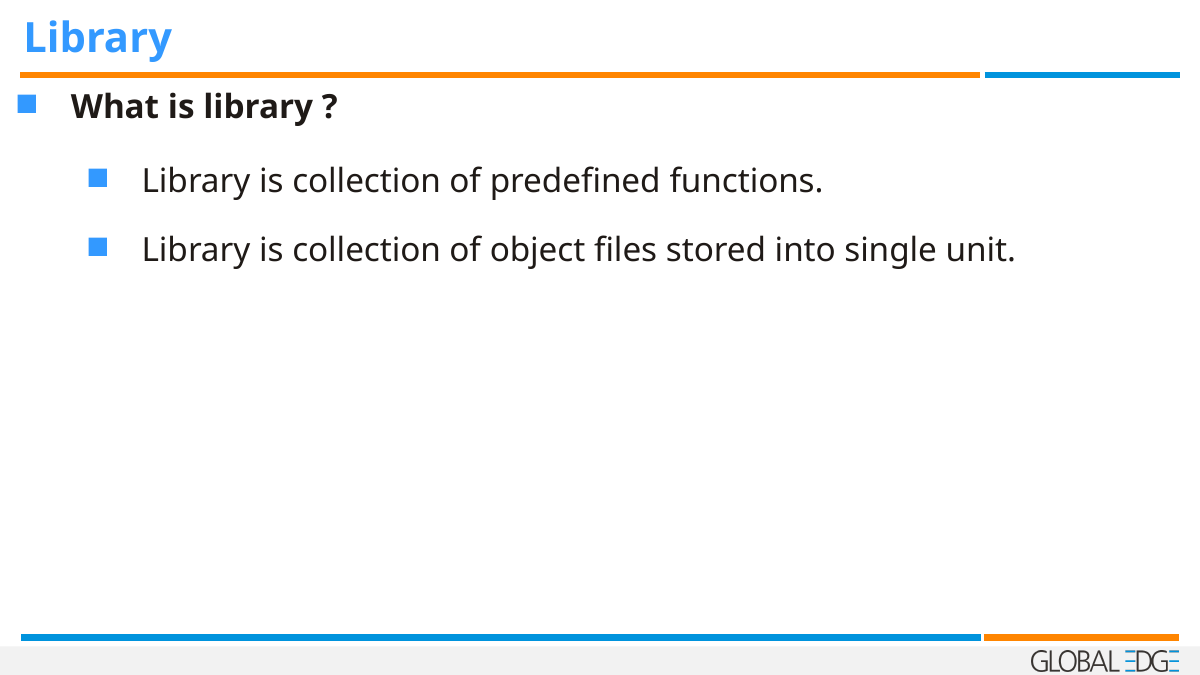

# Library
What is library ?
Library is collection of predefined functions.
Library is collection of object files stored into single unit.